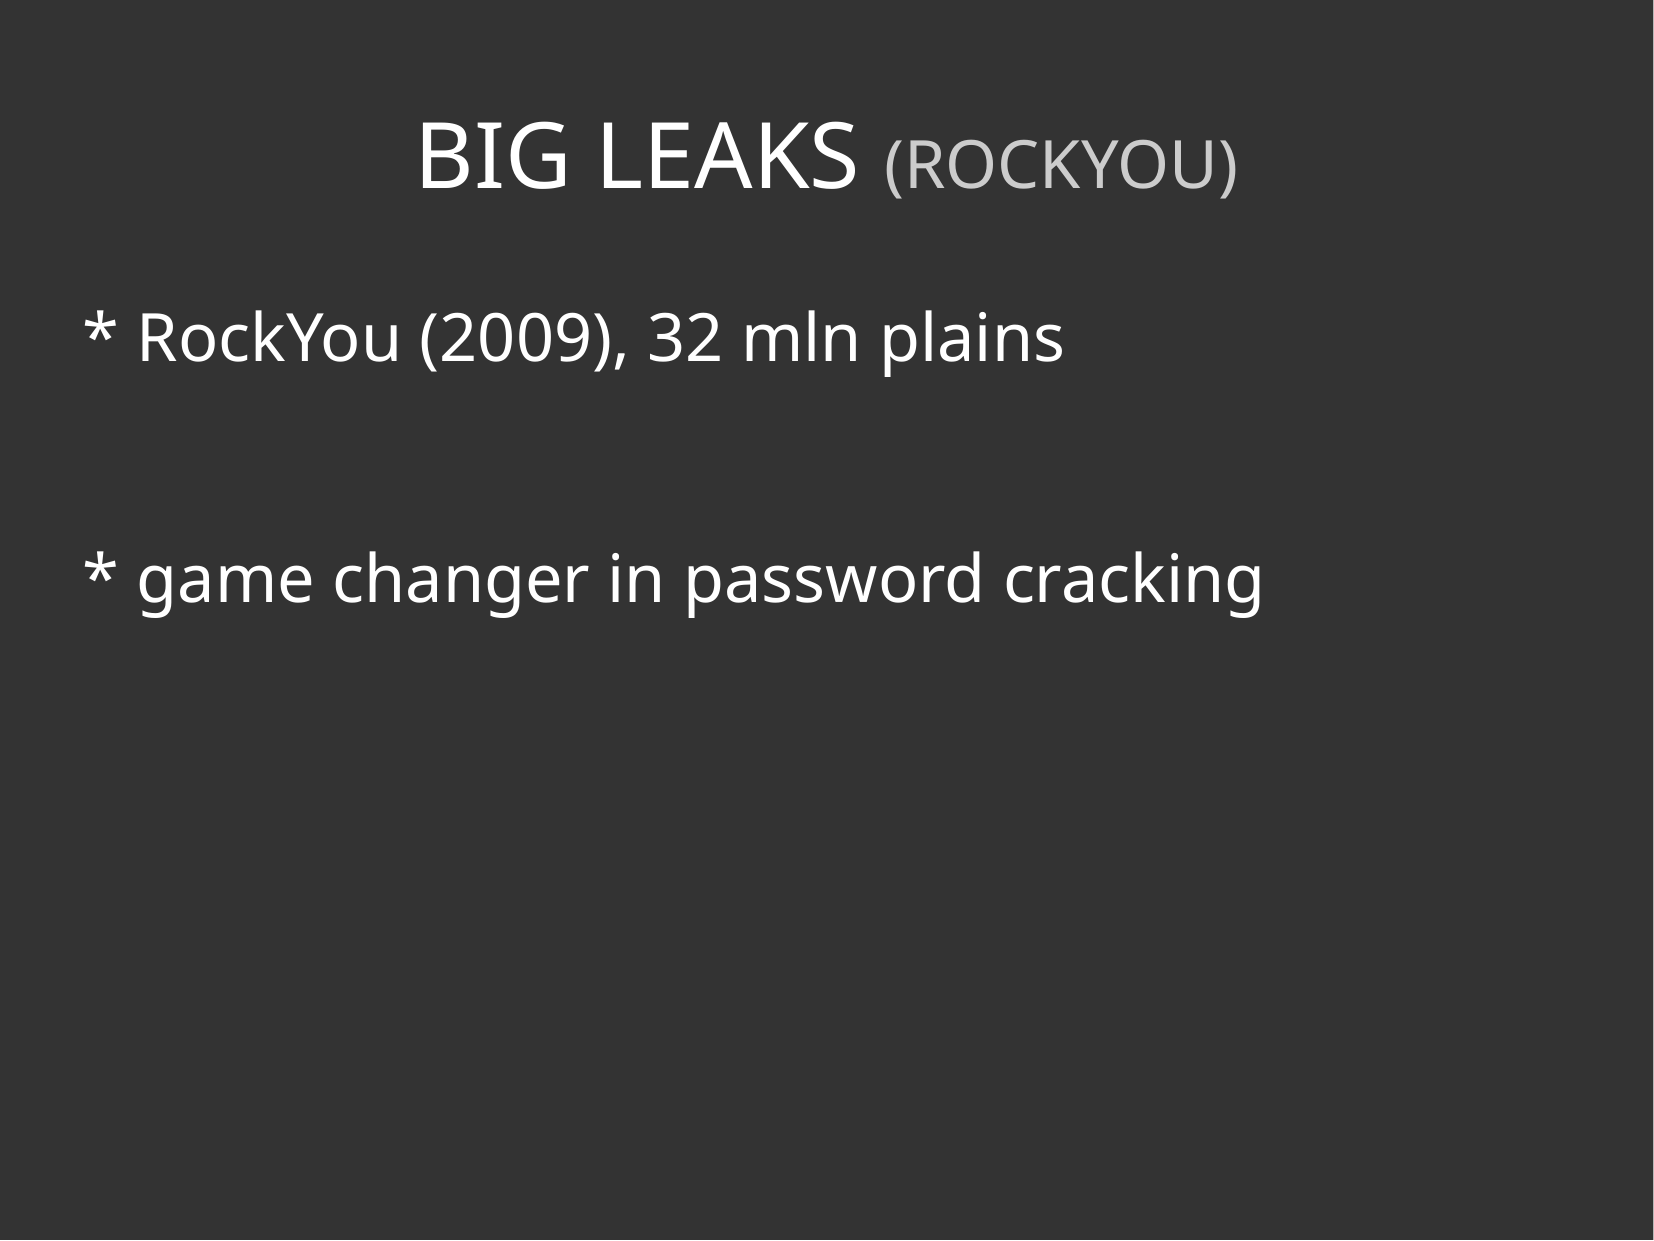

# BIG LEAKS (ROCKYOU)
* RockYou (2009), 32 mln plains
* game changer in password cracking